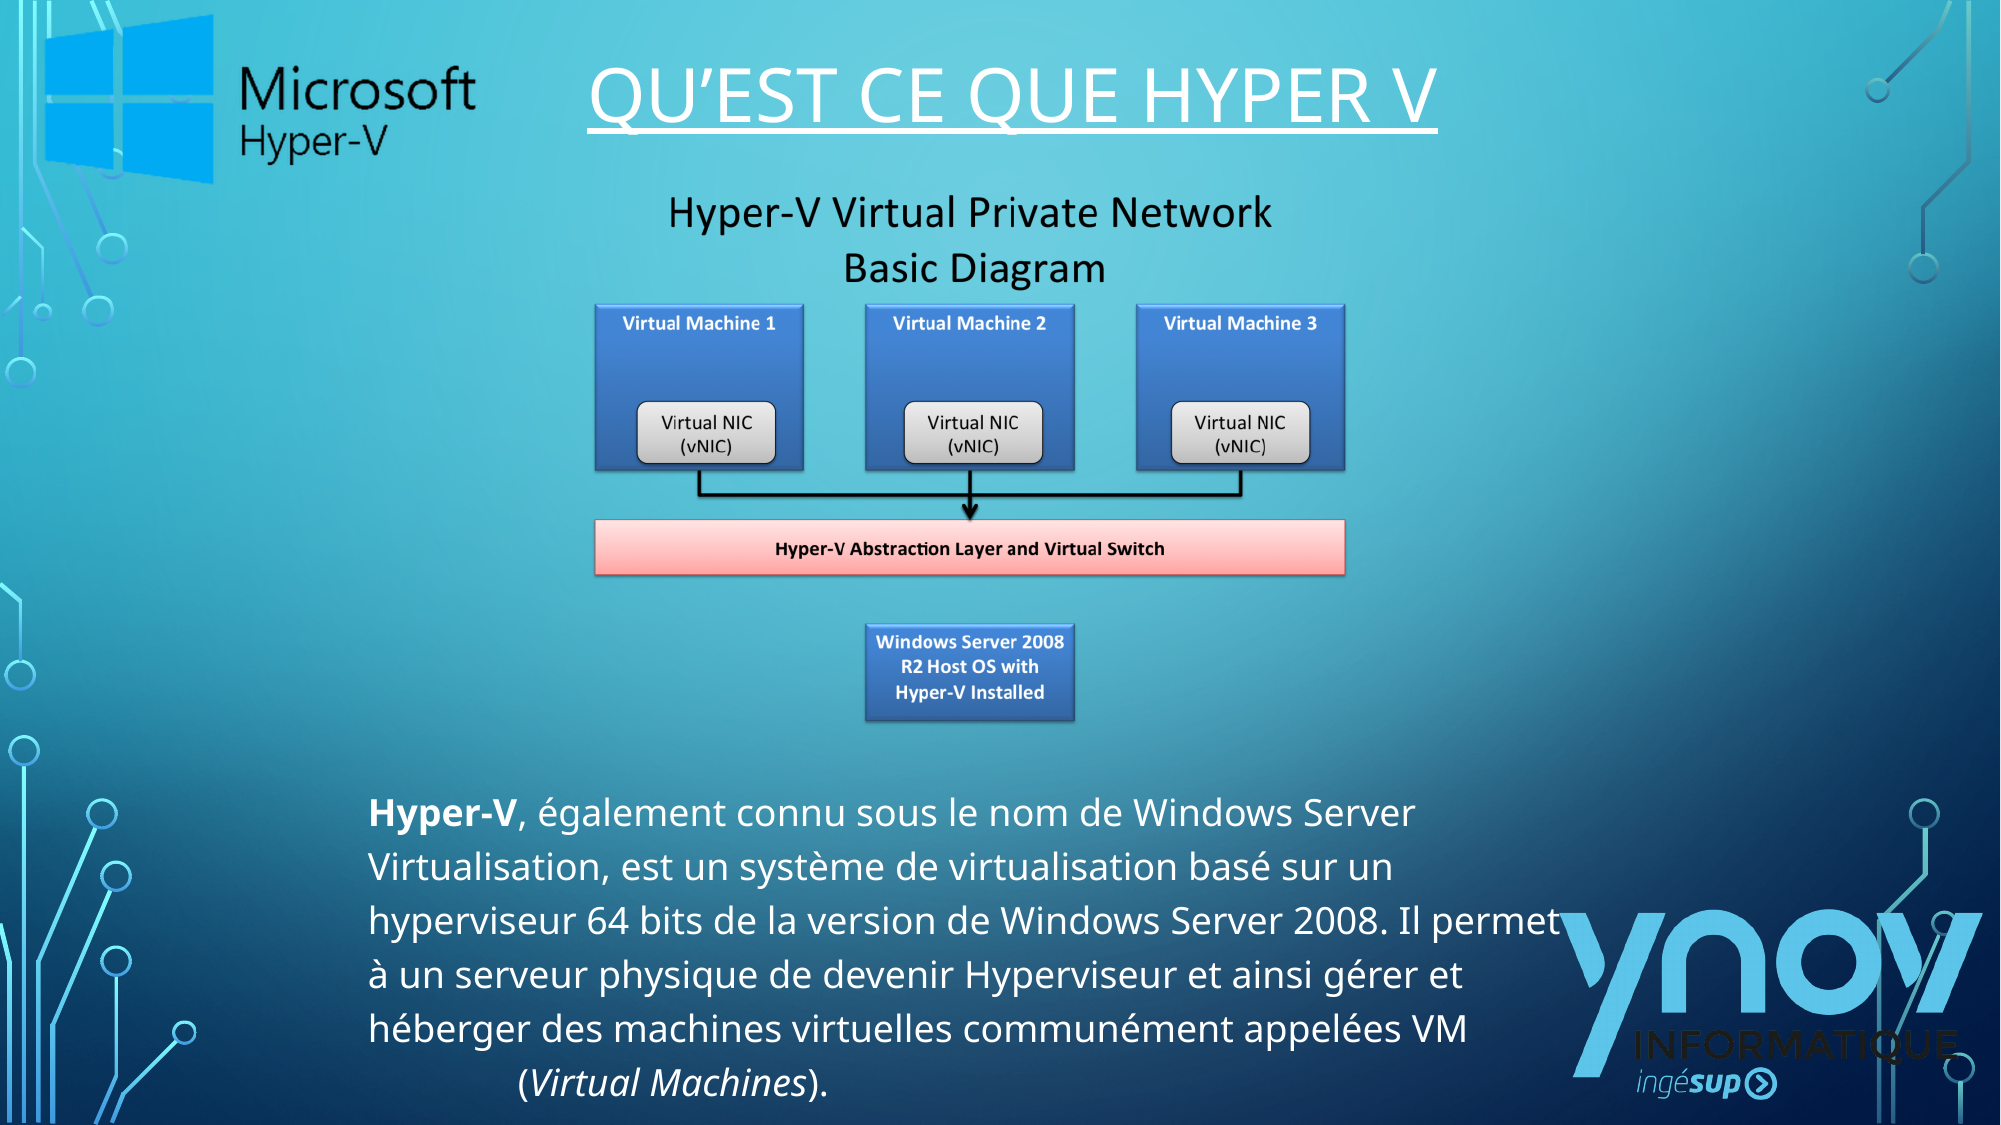

# Qu’est ce que Hyper V
Hyper-V, également connu sous le nom de Windows Server Virtualisation, est un système de virtualisation basé sur un hyperviseur 64 bits de la version de Windows Server 2008. Il permet à un serveur physique de devenir Hyperviseur et ainsi gérer et héberger des machines virtuelles communément appelées VM 				(Virtual Machines).